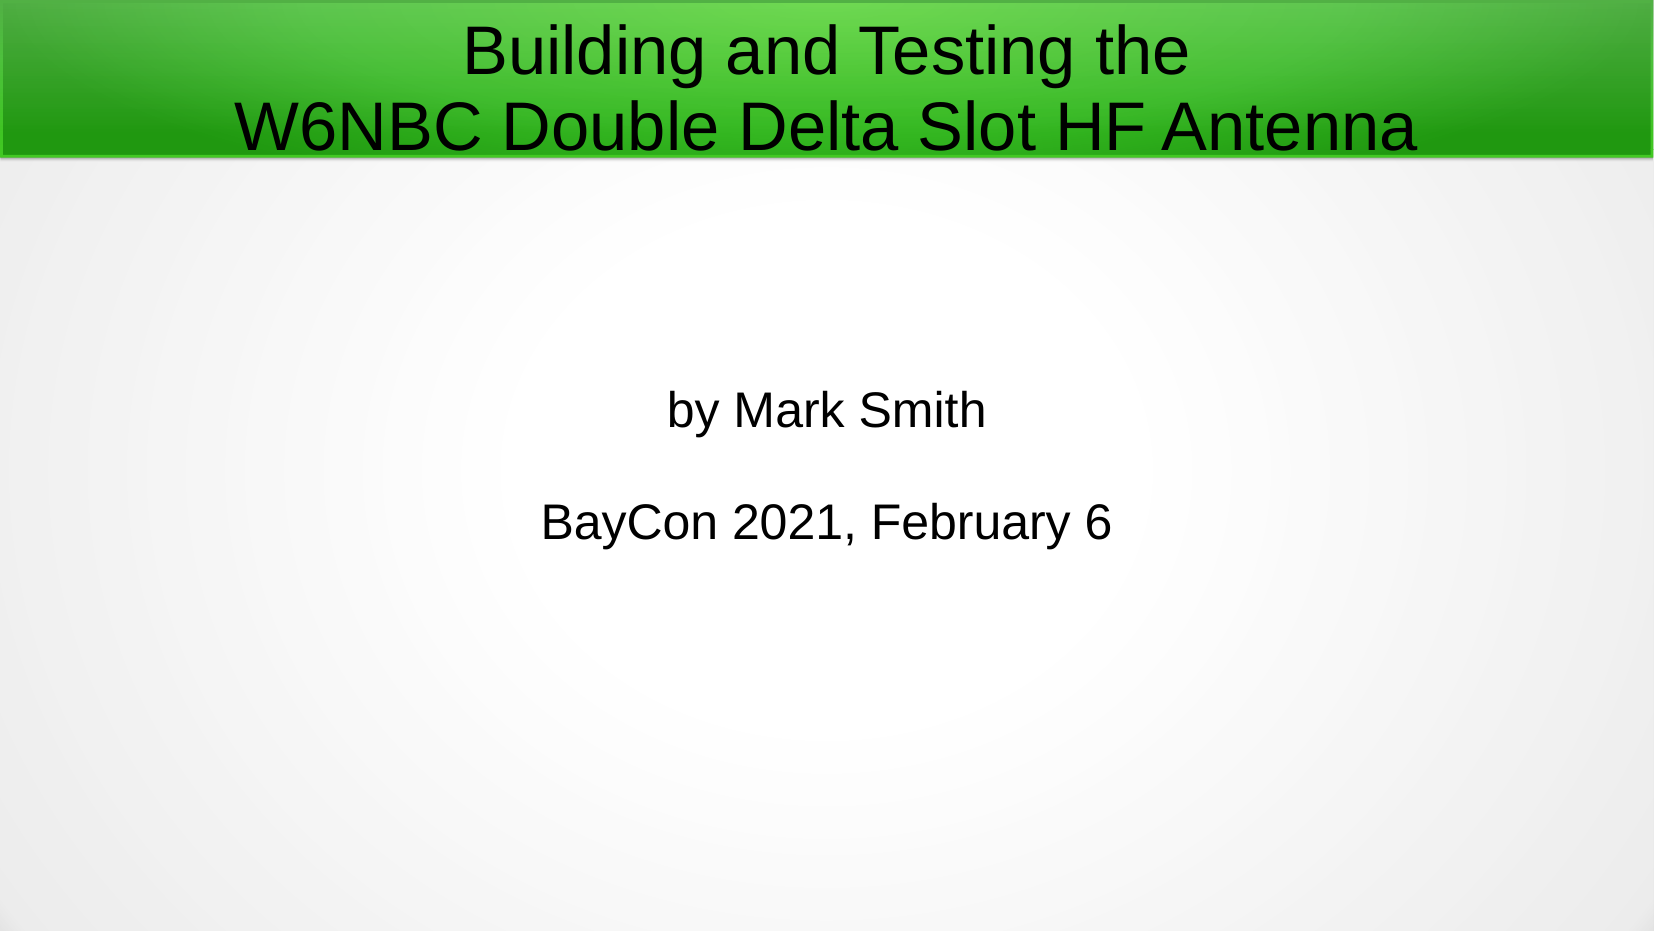

# Building and Testing the W6NBC Double Delta Slot HF Antenna
by Mark Smith
BayCon 2021, February 6